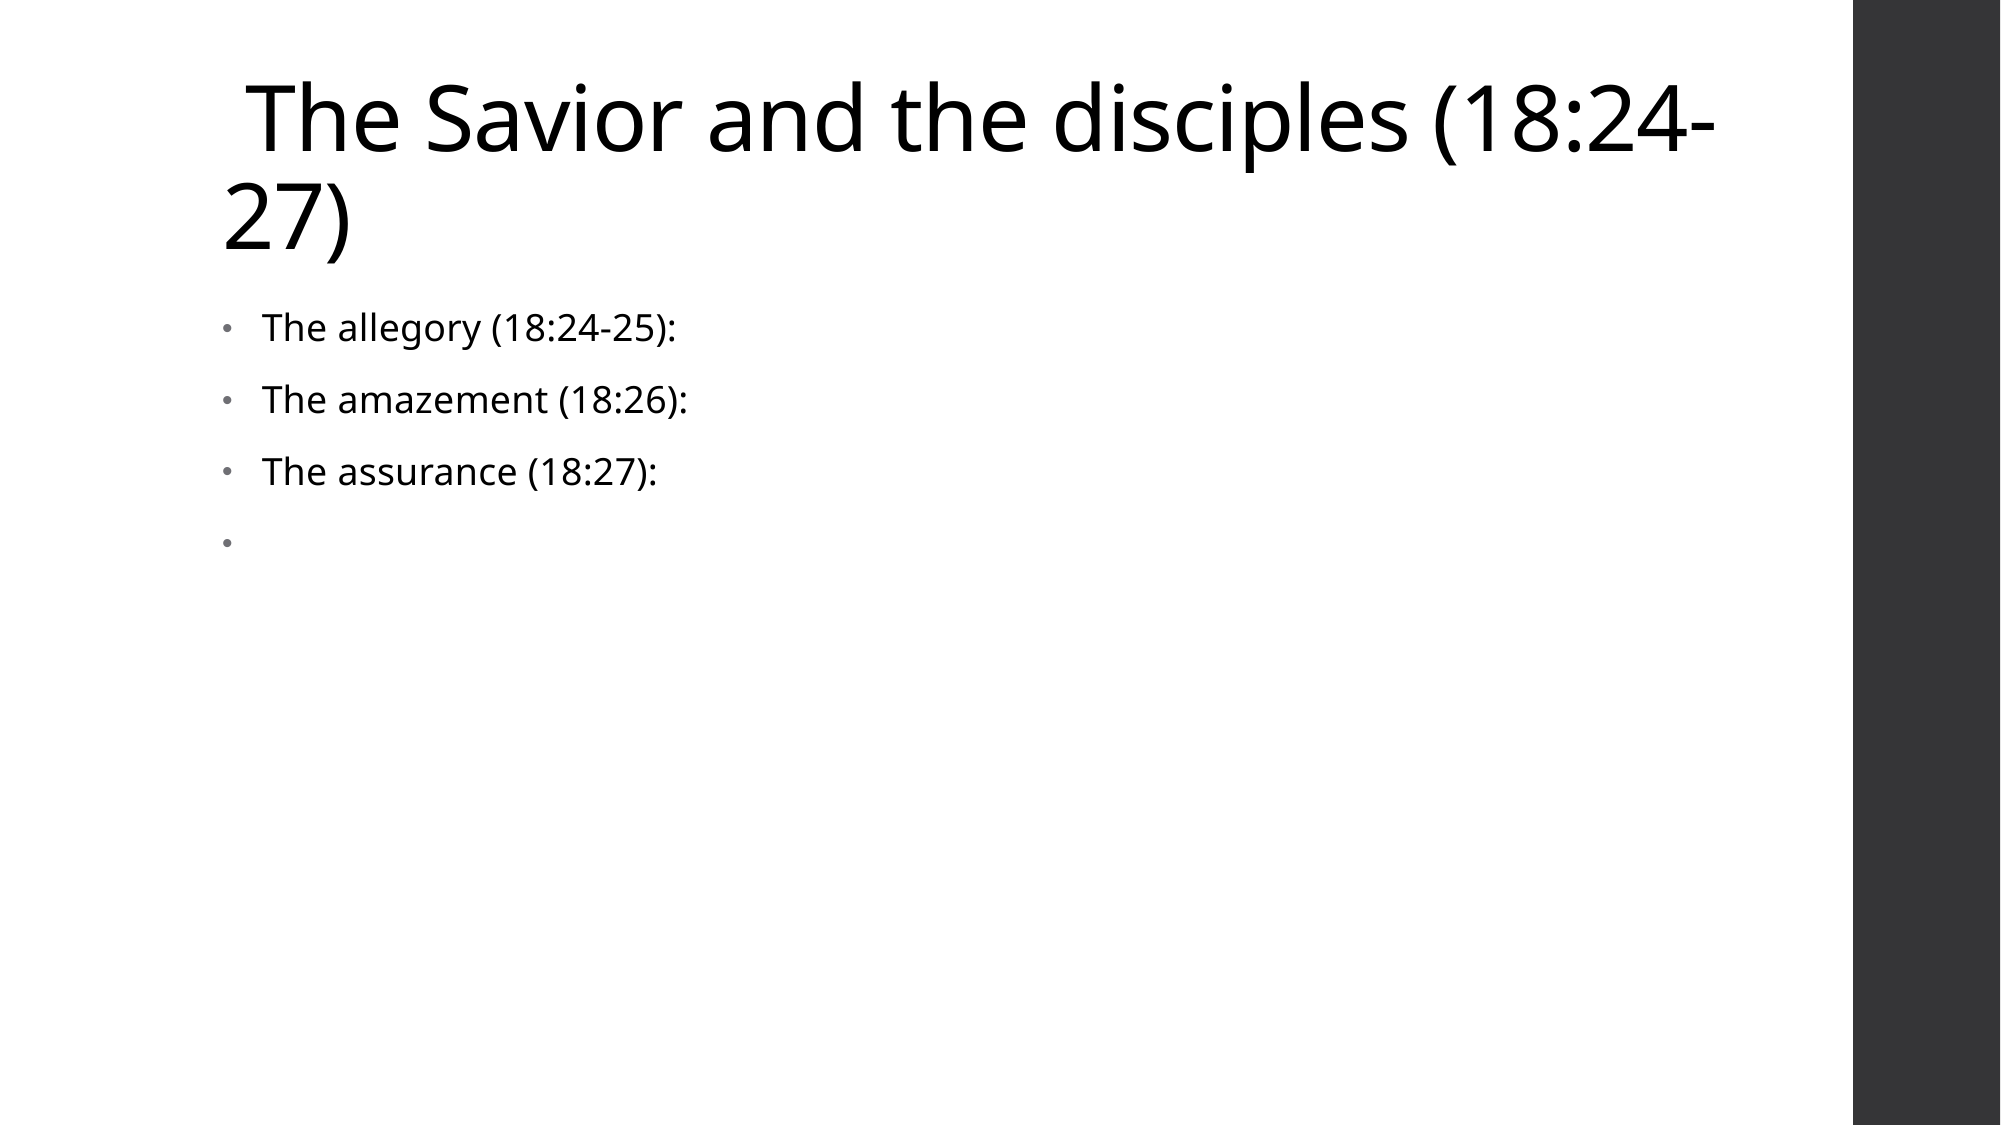

# The Savior and the disciples (18:24-27)
 The allegory (18:24-25):
 The amazement (18:26):
 The assurance (18:27):